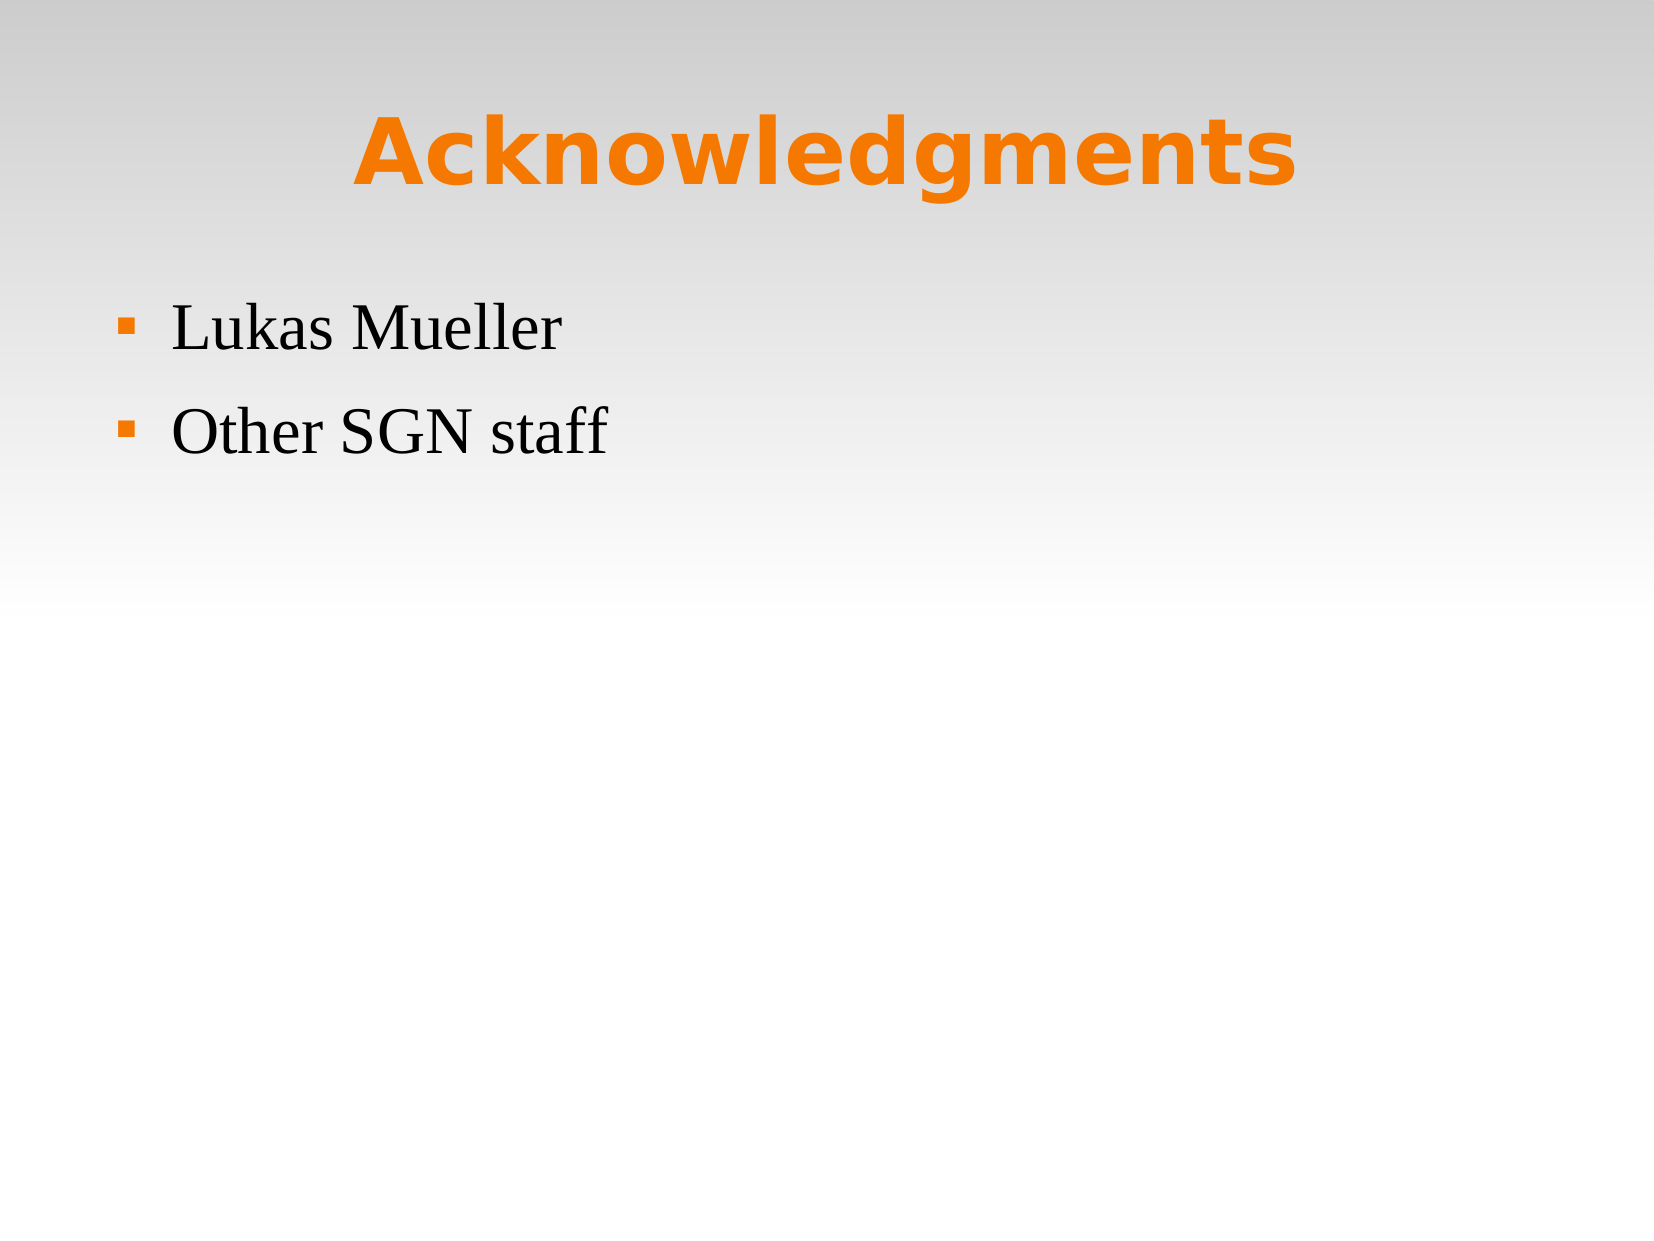

# Acknowledgments
Lukas Mueller
Other SGN staff